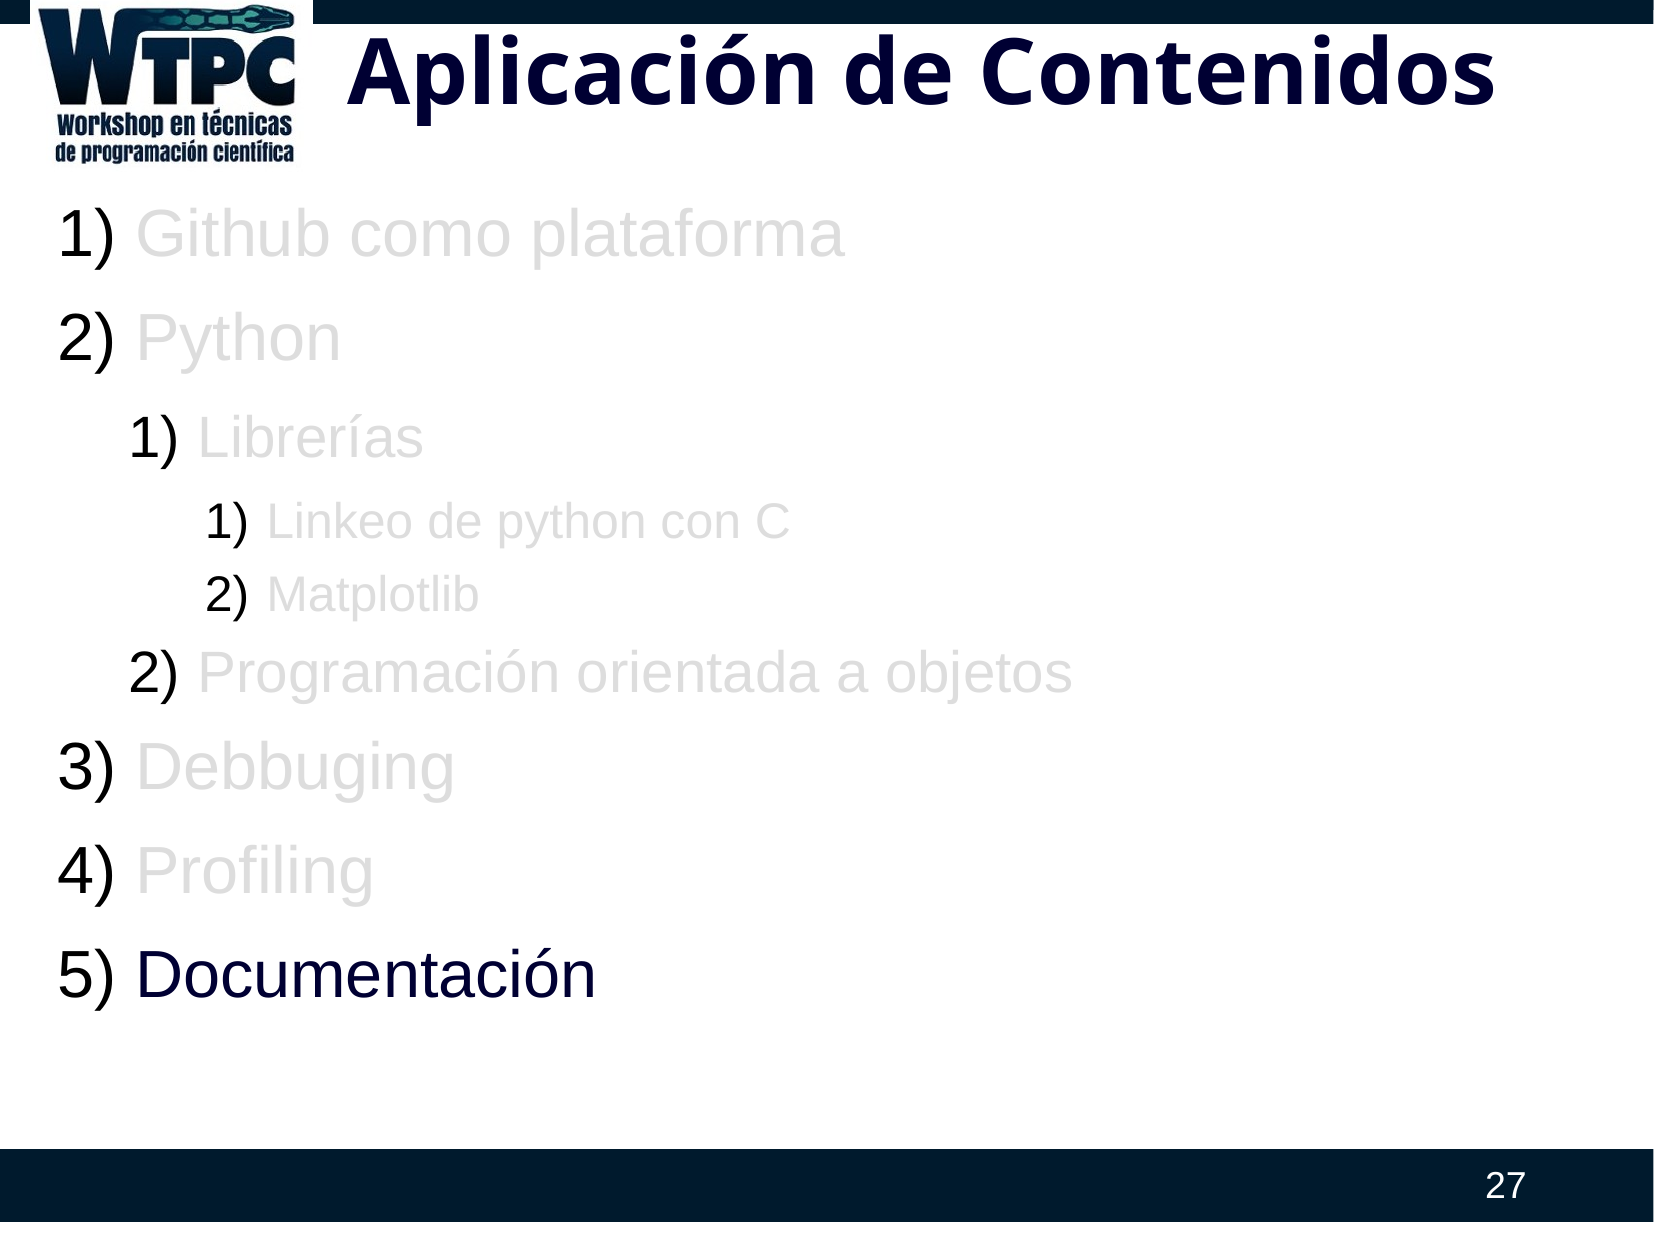

# Aplicación de Contenidos
 Github como plataforma
 Python
 Librerías
 Linkeo de python con C
 Matplotlib
 Programación orientada a objetos
 Debbuging
 Profiling
 Documentación